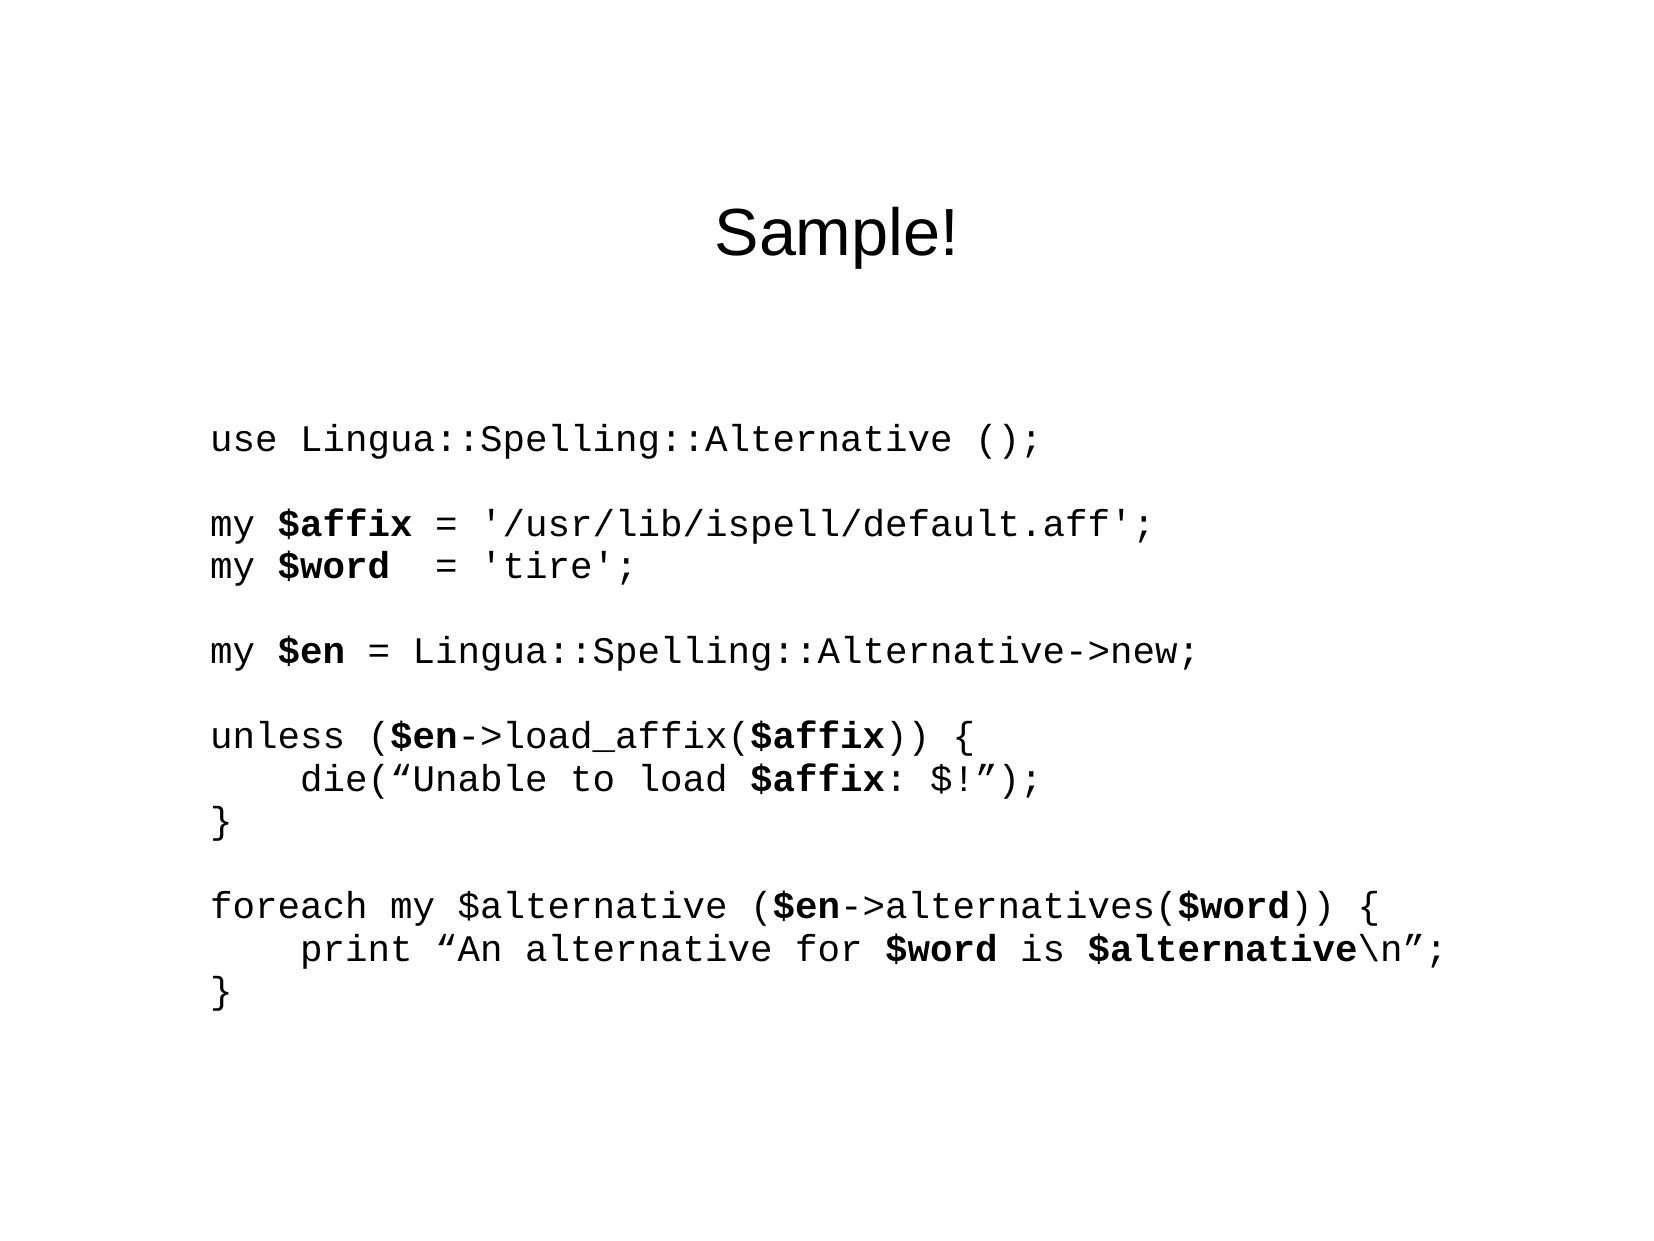

Sample!
use Lingua::Spelling::Alternative ();
my $affix = '/usr/lib/ispell/default.aff';
my $word = 'tire';
my $en = Lingua::Spelling::Alternative->new;
unless ($en->load_affix($affix)) {
 die(“Unable to load $affix: $!”);
}
foreach my $alternative ($en->alternatives($word)) {
 print “An alternative for $word is $alternative\n”;
}